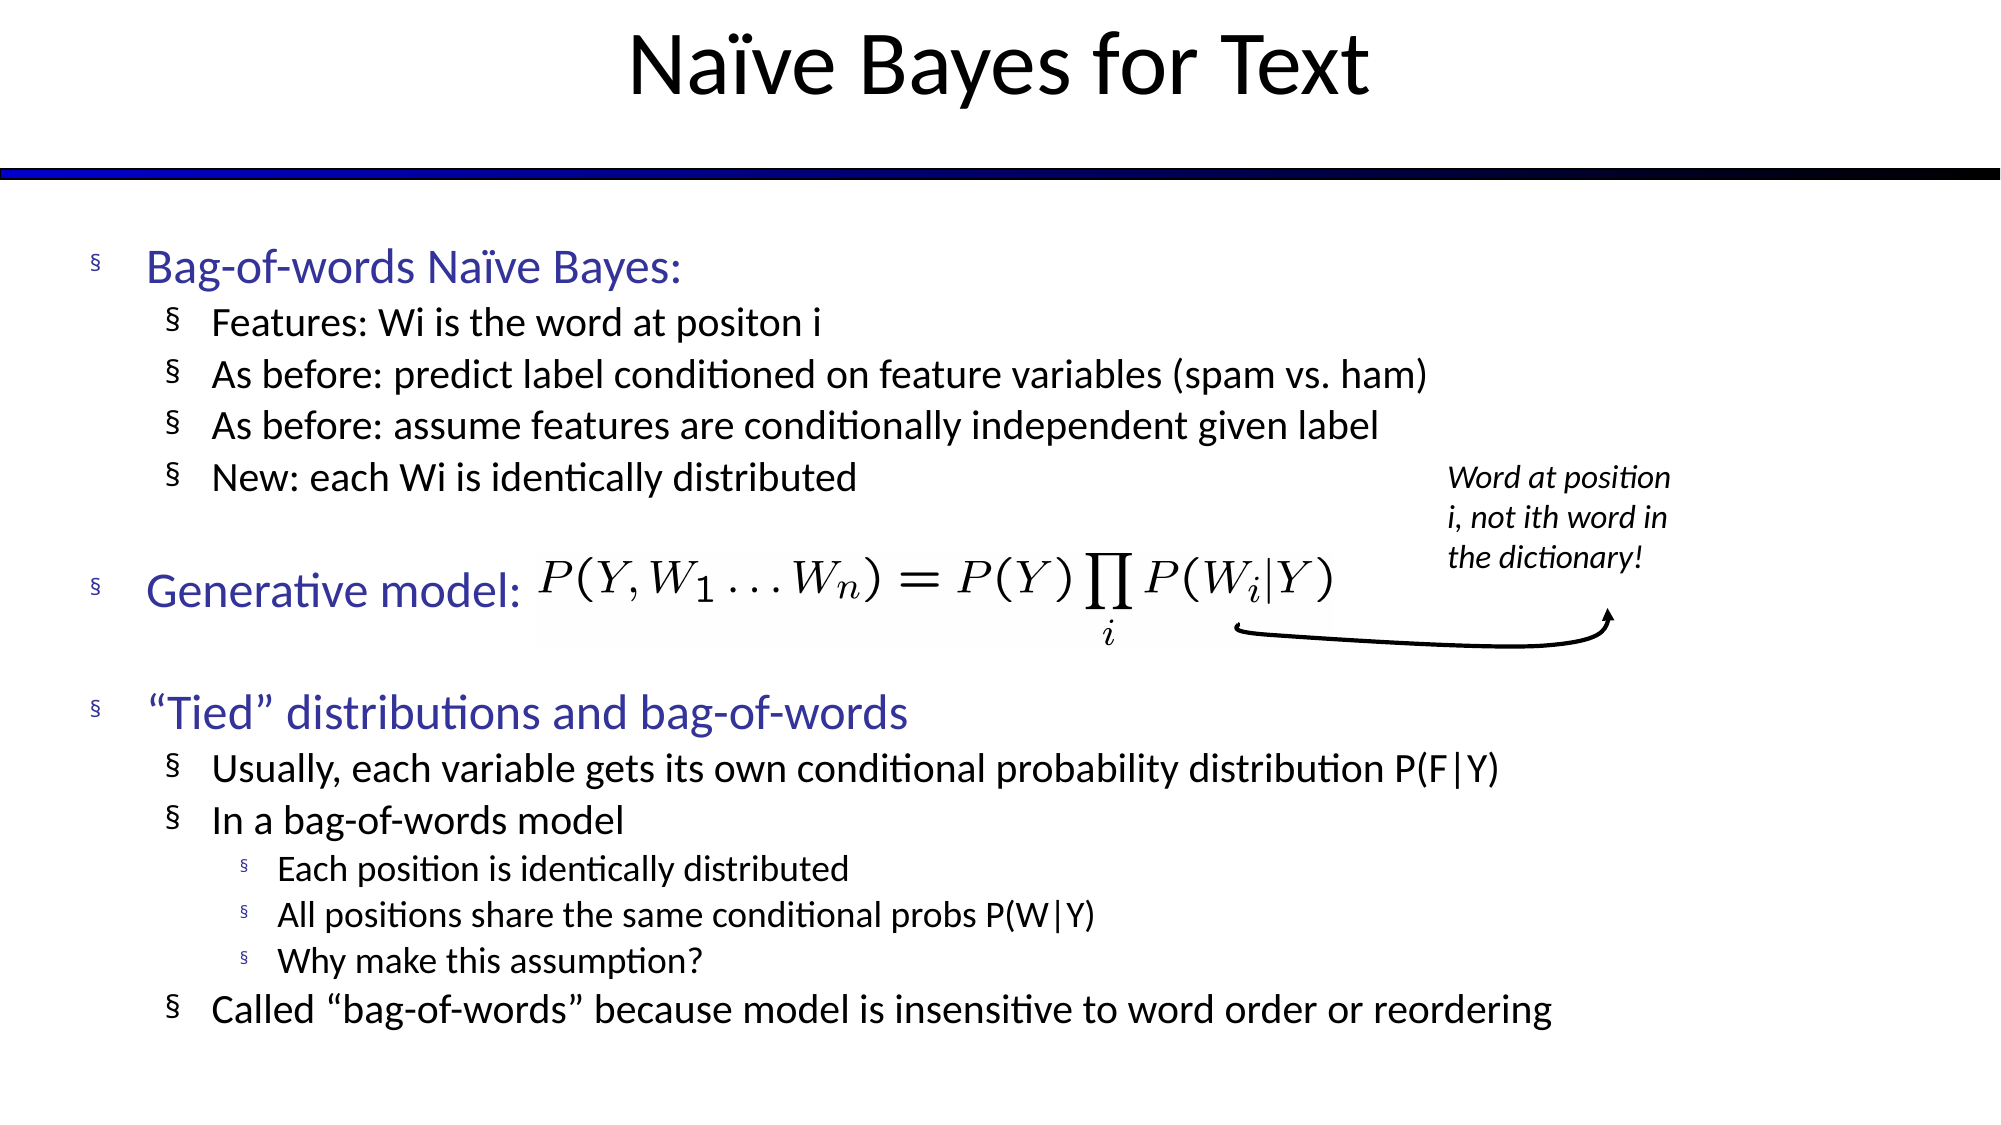

# Naïve Bayes for Text
Bag-of-words Naïve Bayes:
Features: Wi is the word at positon i
As before: predict label conditioned on feature variables (spam vs. ham)
As before: assume features are conditionally independent given label
New: each Wi is identically distributed
Generative model:
“Tied” distributions and bag-of-words
Usually, each variable gets its own conditional probability distribution P(F|Y)
In a bag-of-words model
Each position is identically distributed
All positions share the same conditional probs P(W|Y)
Why make this assumption?
Called “bag-of-words” because model is insensitive to word order or reordering
Word at position i, not ith word in the dictionary!